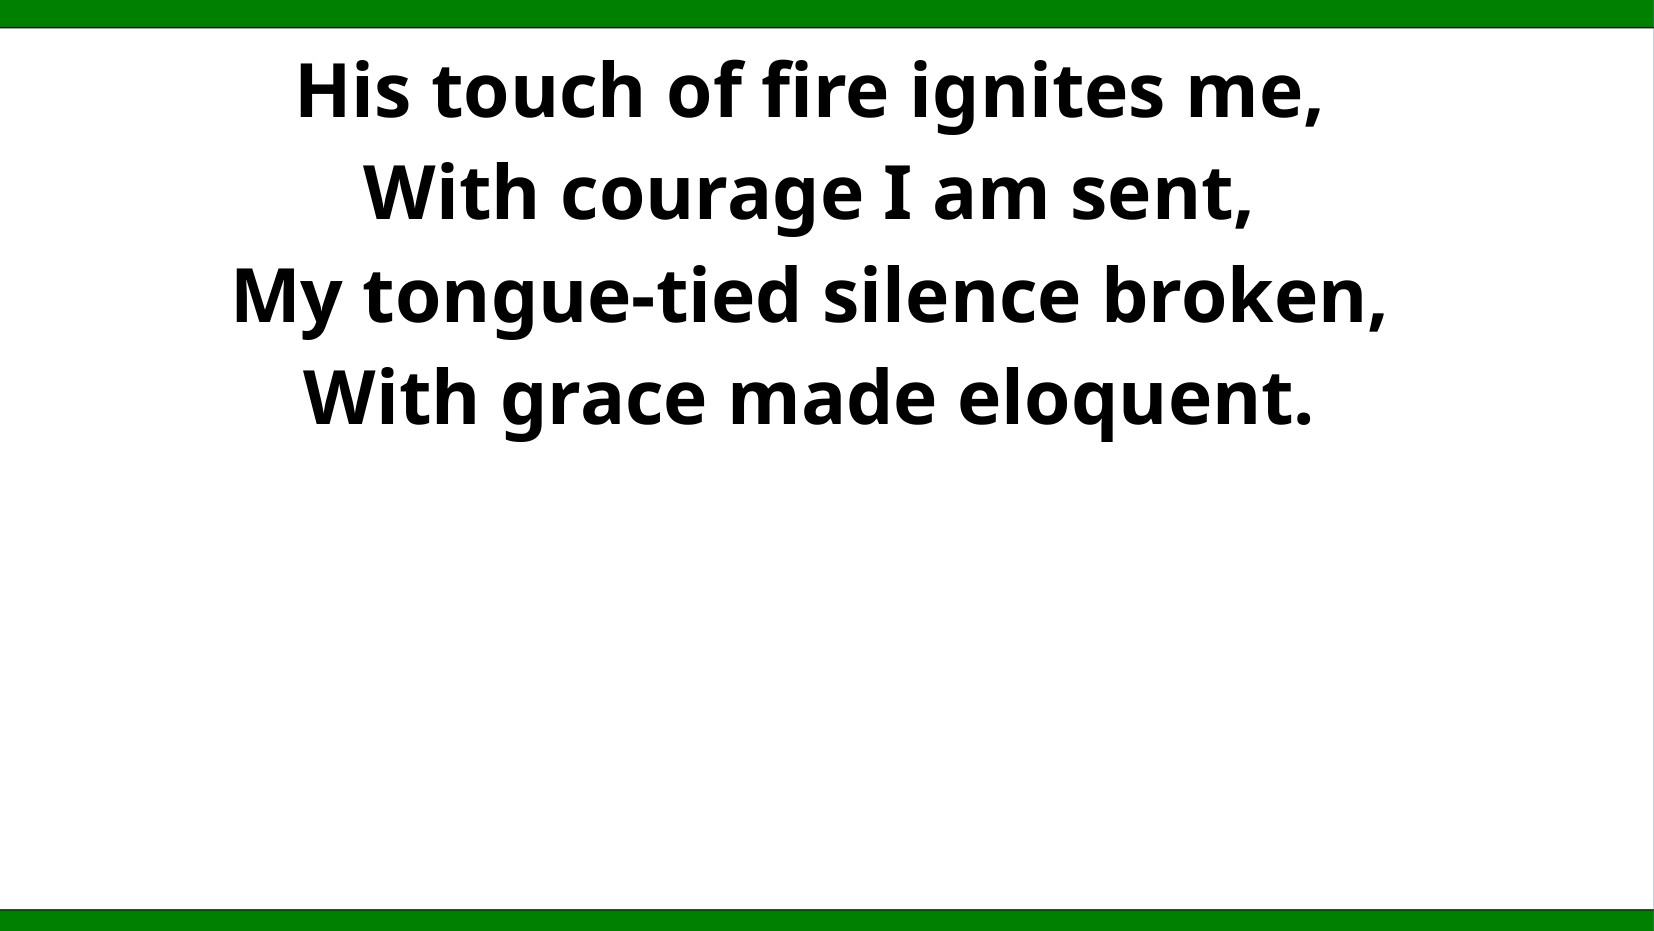

His touch of fire ignites me,
With courage I am sent,
My tongue-tied silence broken,
With grace made eloquent.